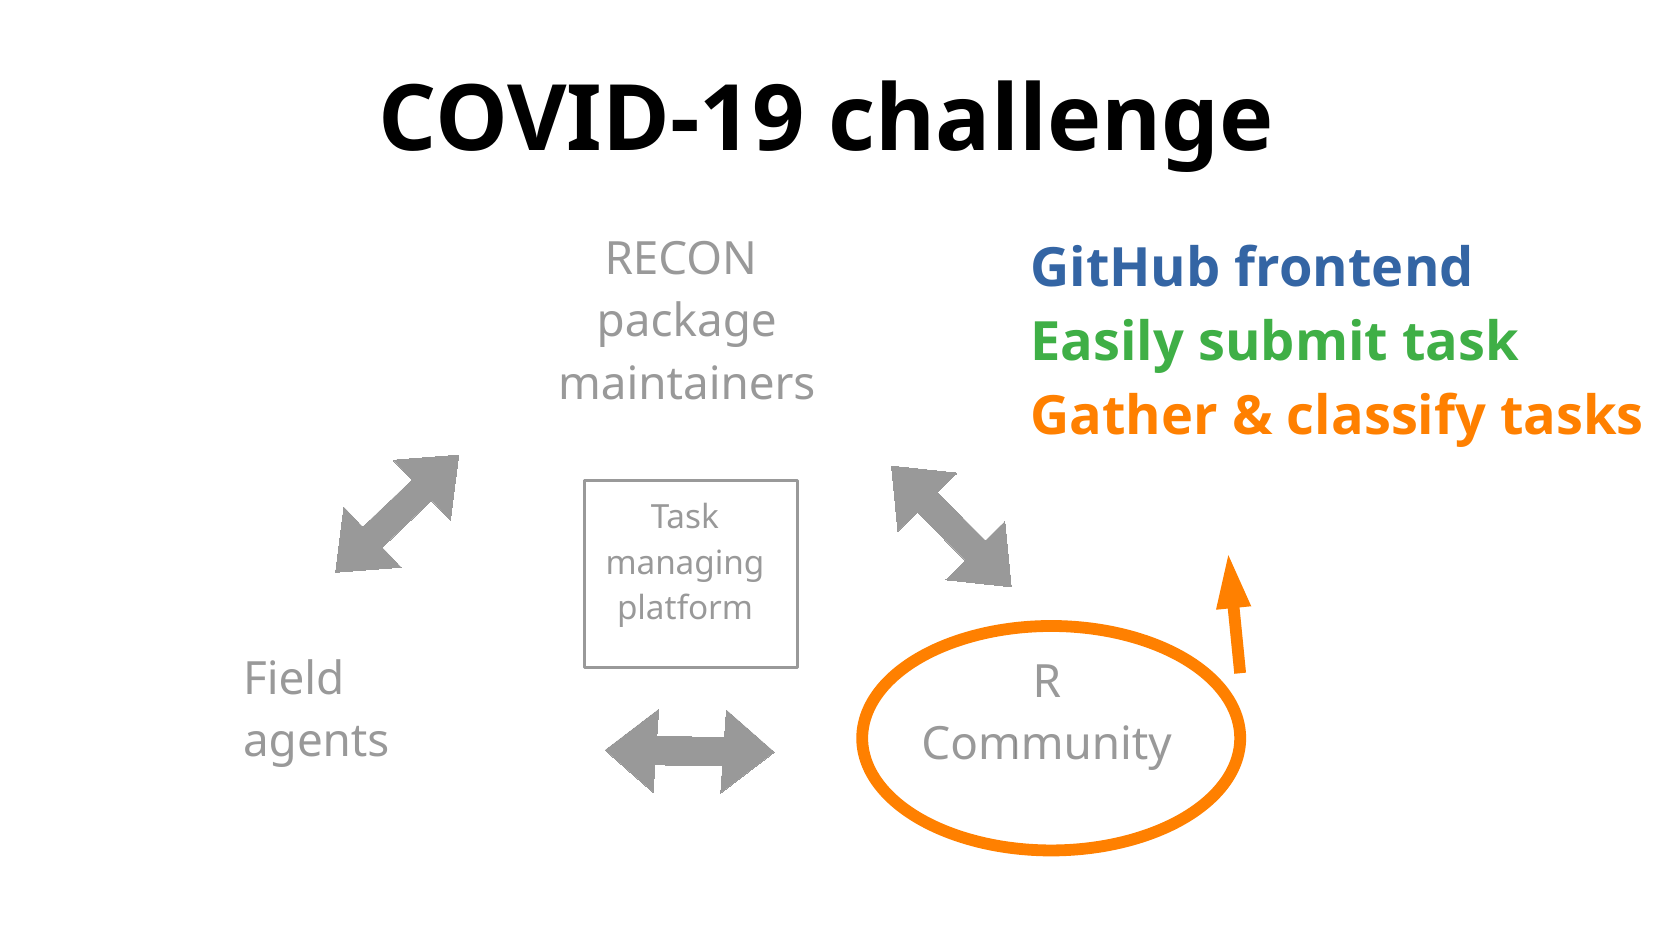

# COVID-19 challenge
RECON
package
maintainers
GitHub frontend
Easily submit task
Gather & classify tasks
Task managing platform
Field
agents
R
Community